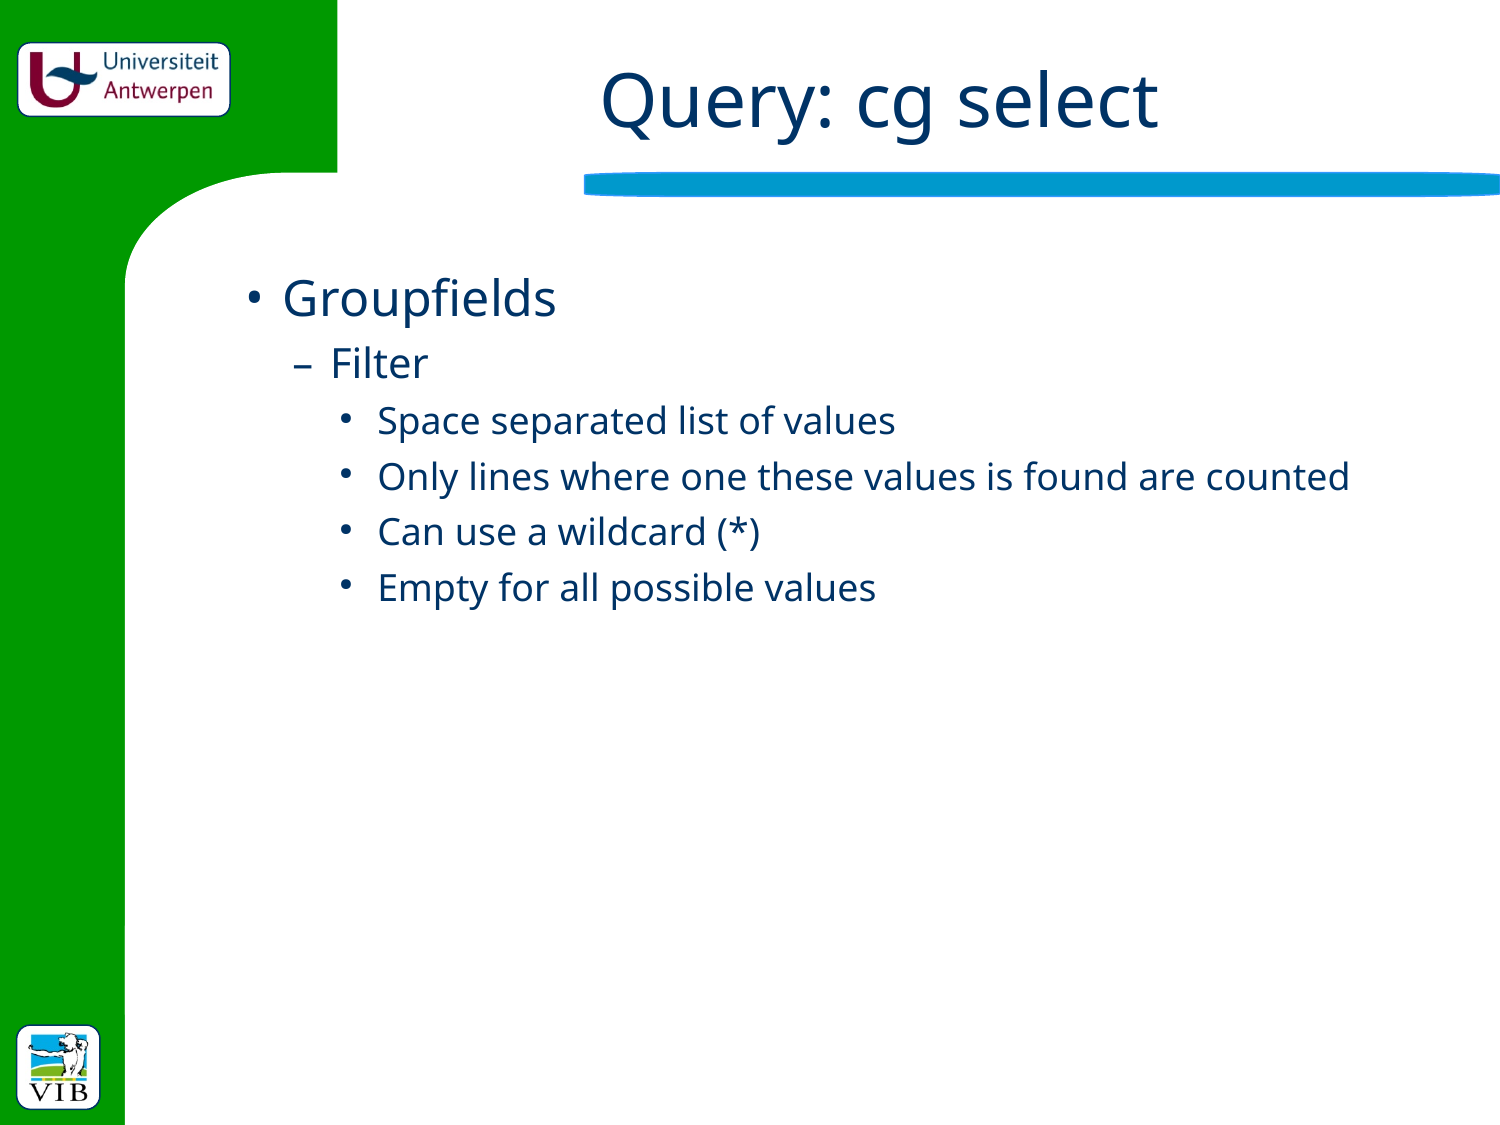

# Query: cg select
Groupfields
Filter
Space separated list of values
Only lines where one these values is found are counted
Can use a wildcard (*)
Empty for all possible values